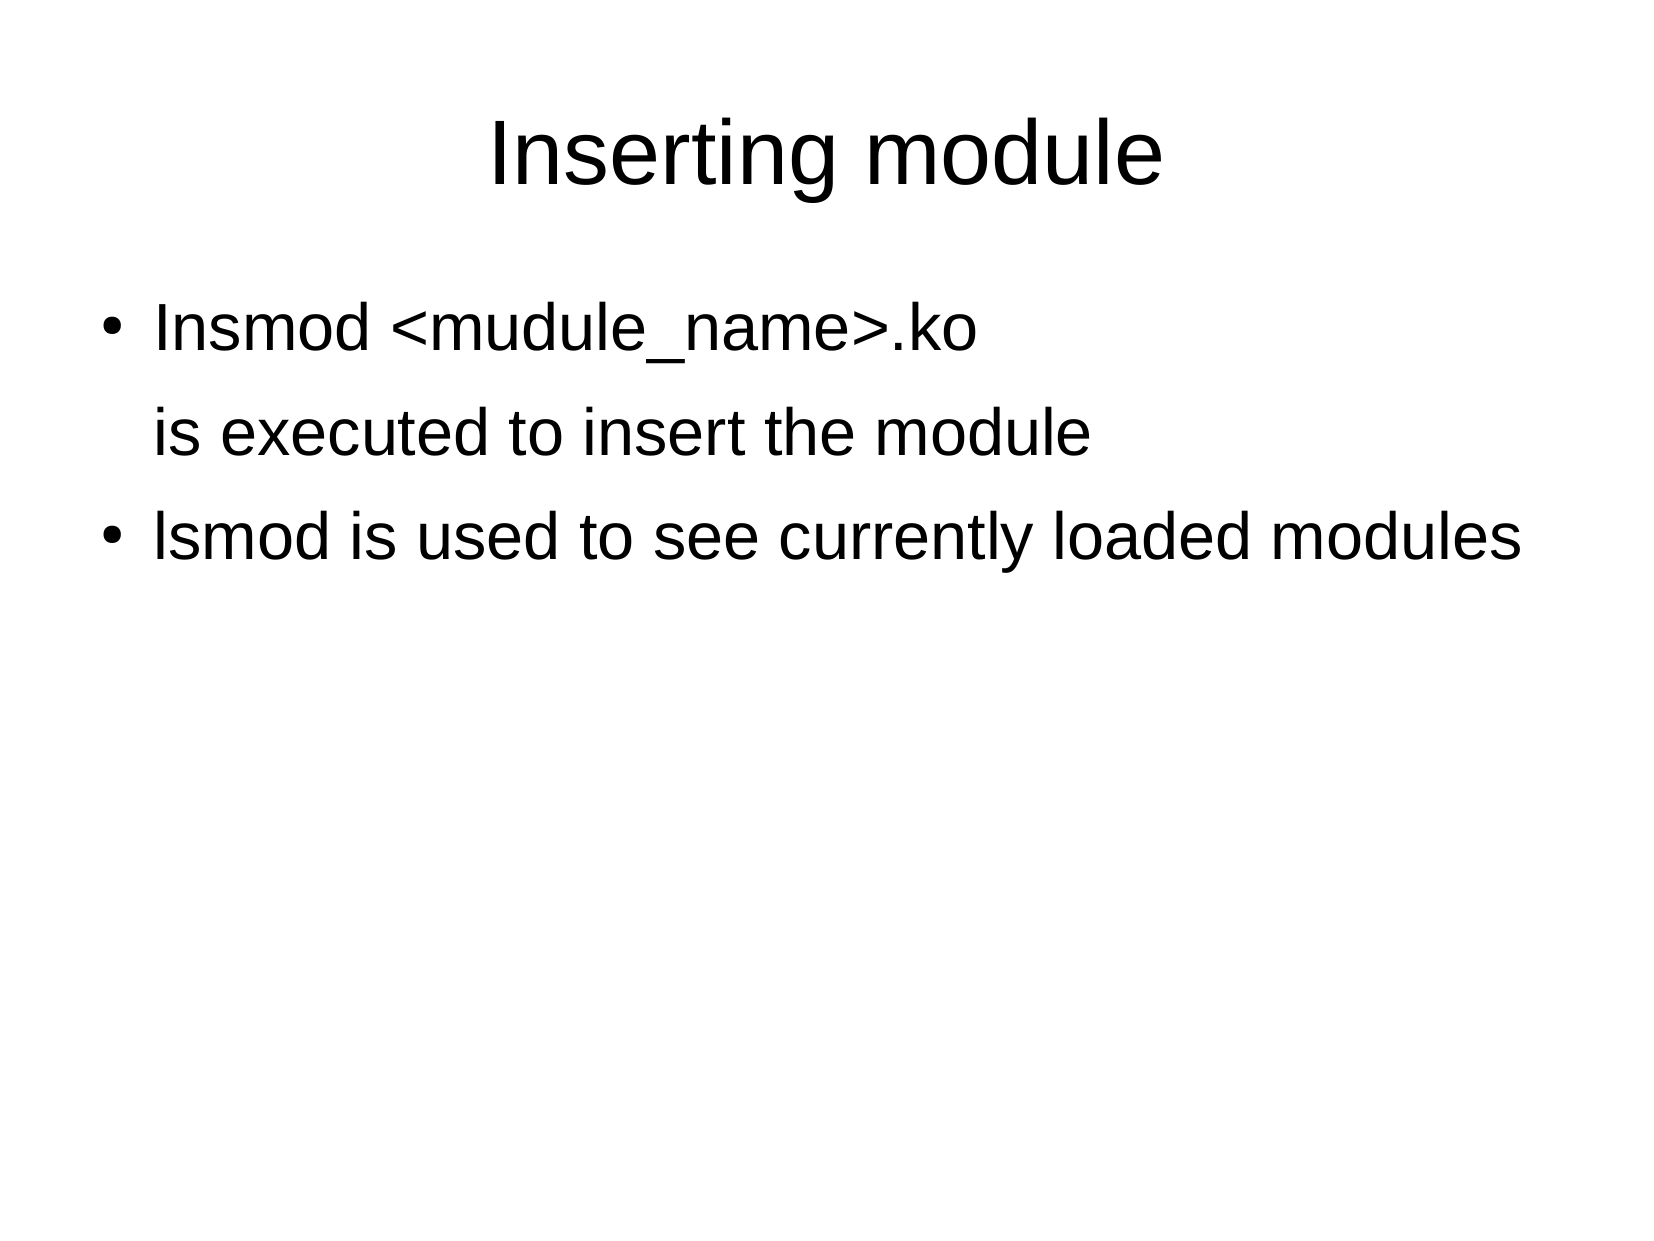

# Inserting module
Insmod <mudule_name>.ko
is executed to insert the module
lsmod is used to see currently loaded modules